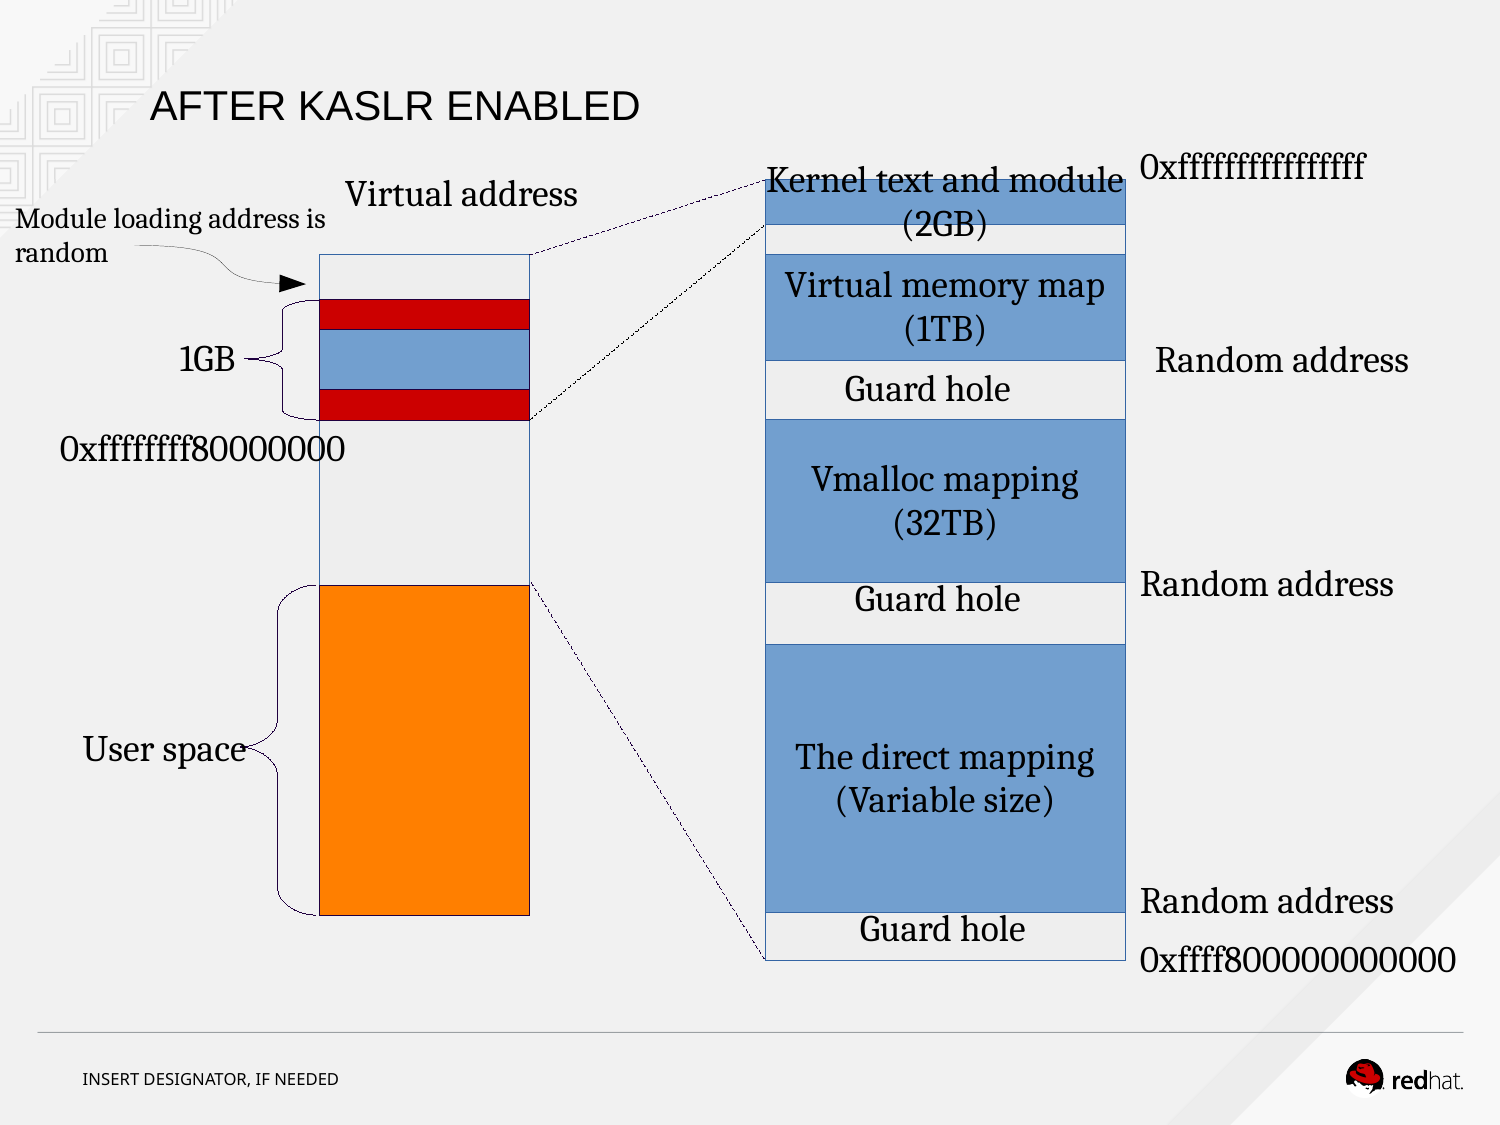

AFTER KASLR ENABLED
0xffffffffffffffff
Virtual address
Kernel text and module
(2GB)
Module loading address is random
Virtual memory map
(1TB)
1GB
Random address
Guard hole
0xffffffff80000000
Vmalloc mapping
(32TB)
Vmalloc mapping
(32TB)
Random address
Guard hole
The direct mapping
(Variable size)
User space
Random address
Guard hole
0xffff800000000000